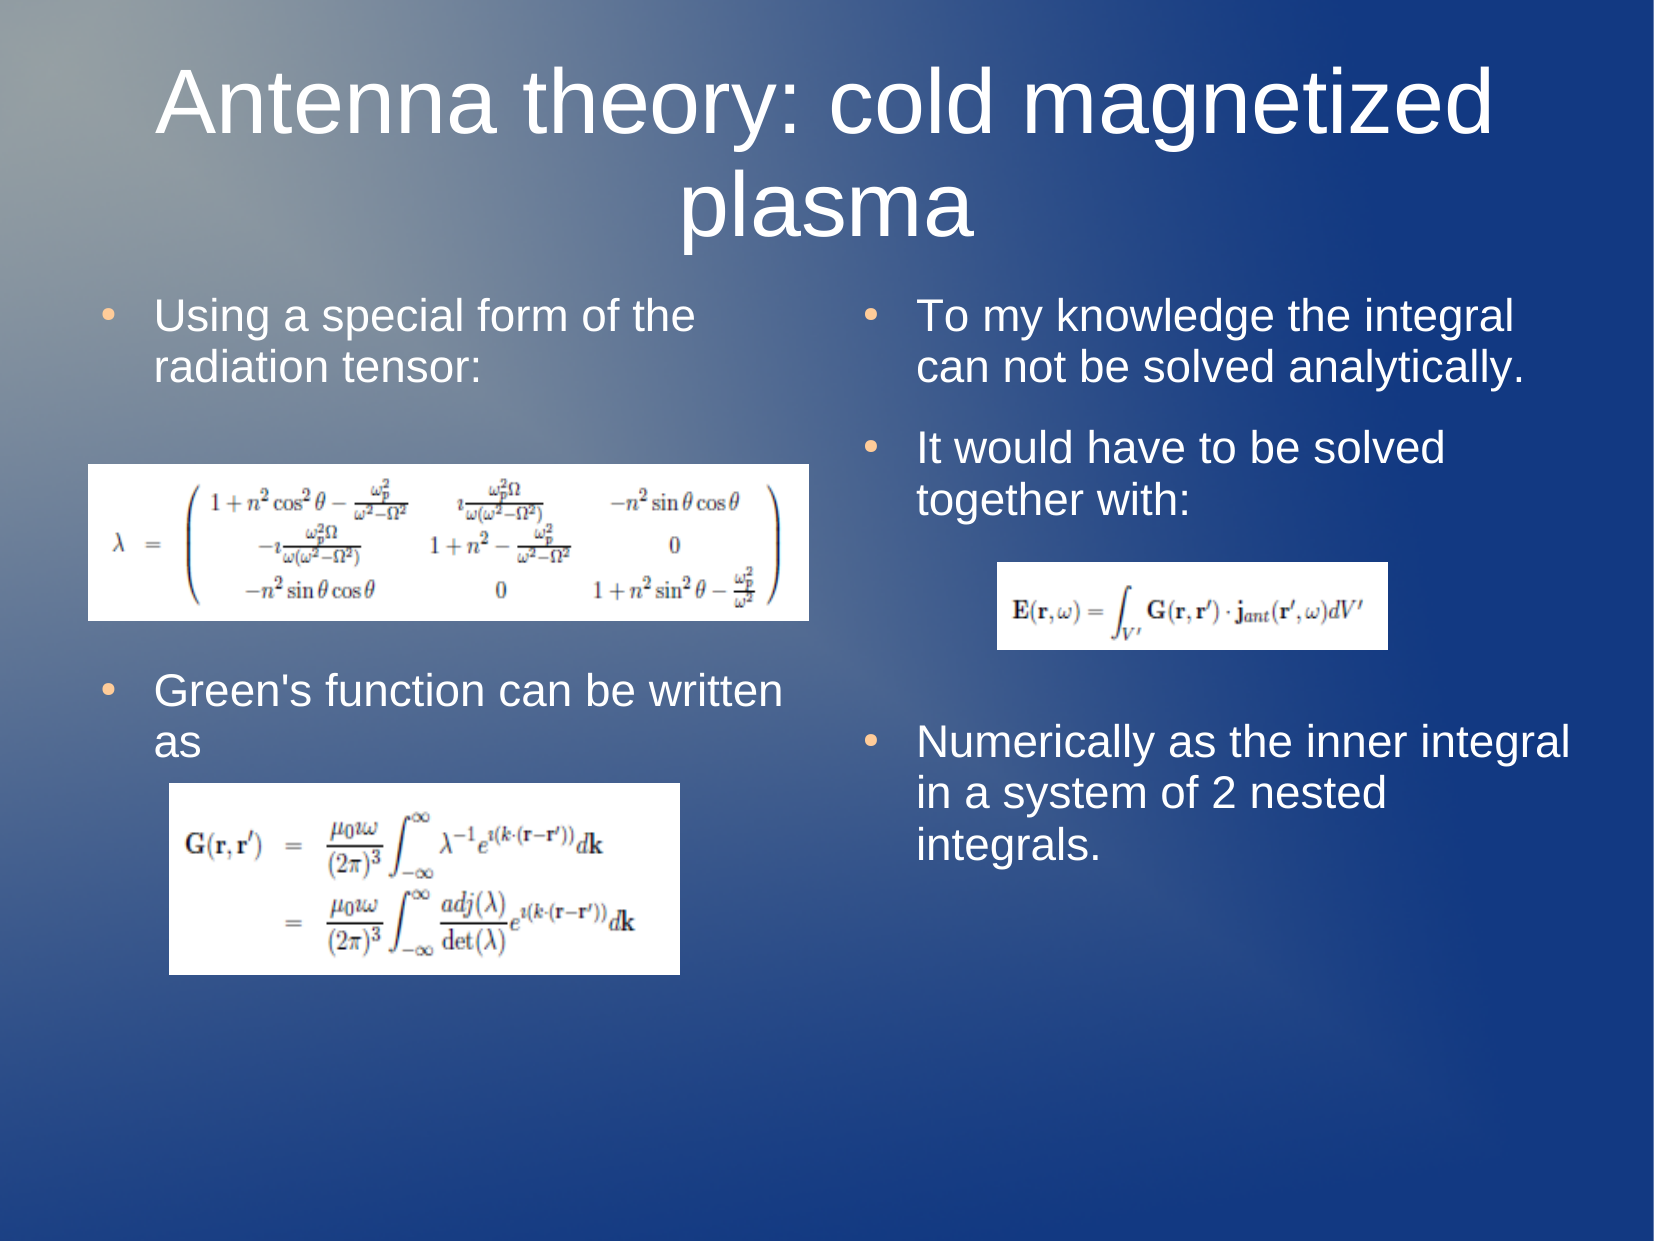

# Antenna theory: cold magnetized plasma
Using a special form of the radiation tensor:
Green's function can be written as
To my knowledge the integral can not be solved analytically.
It would have to be solved together with:
Numerically as the inner integral in a system of 2 nested integrals.